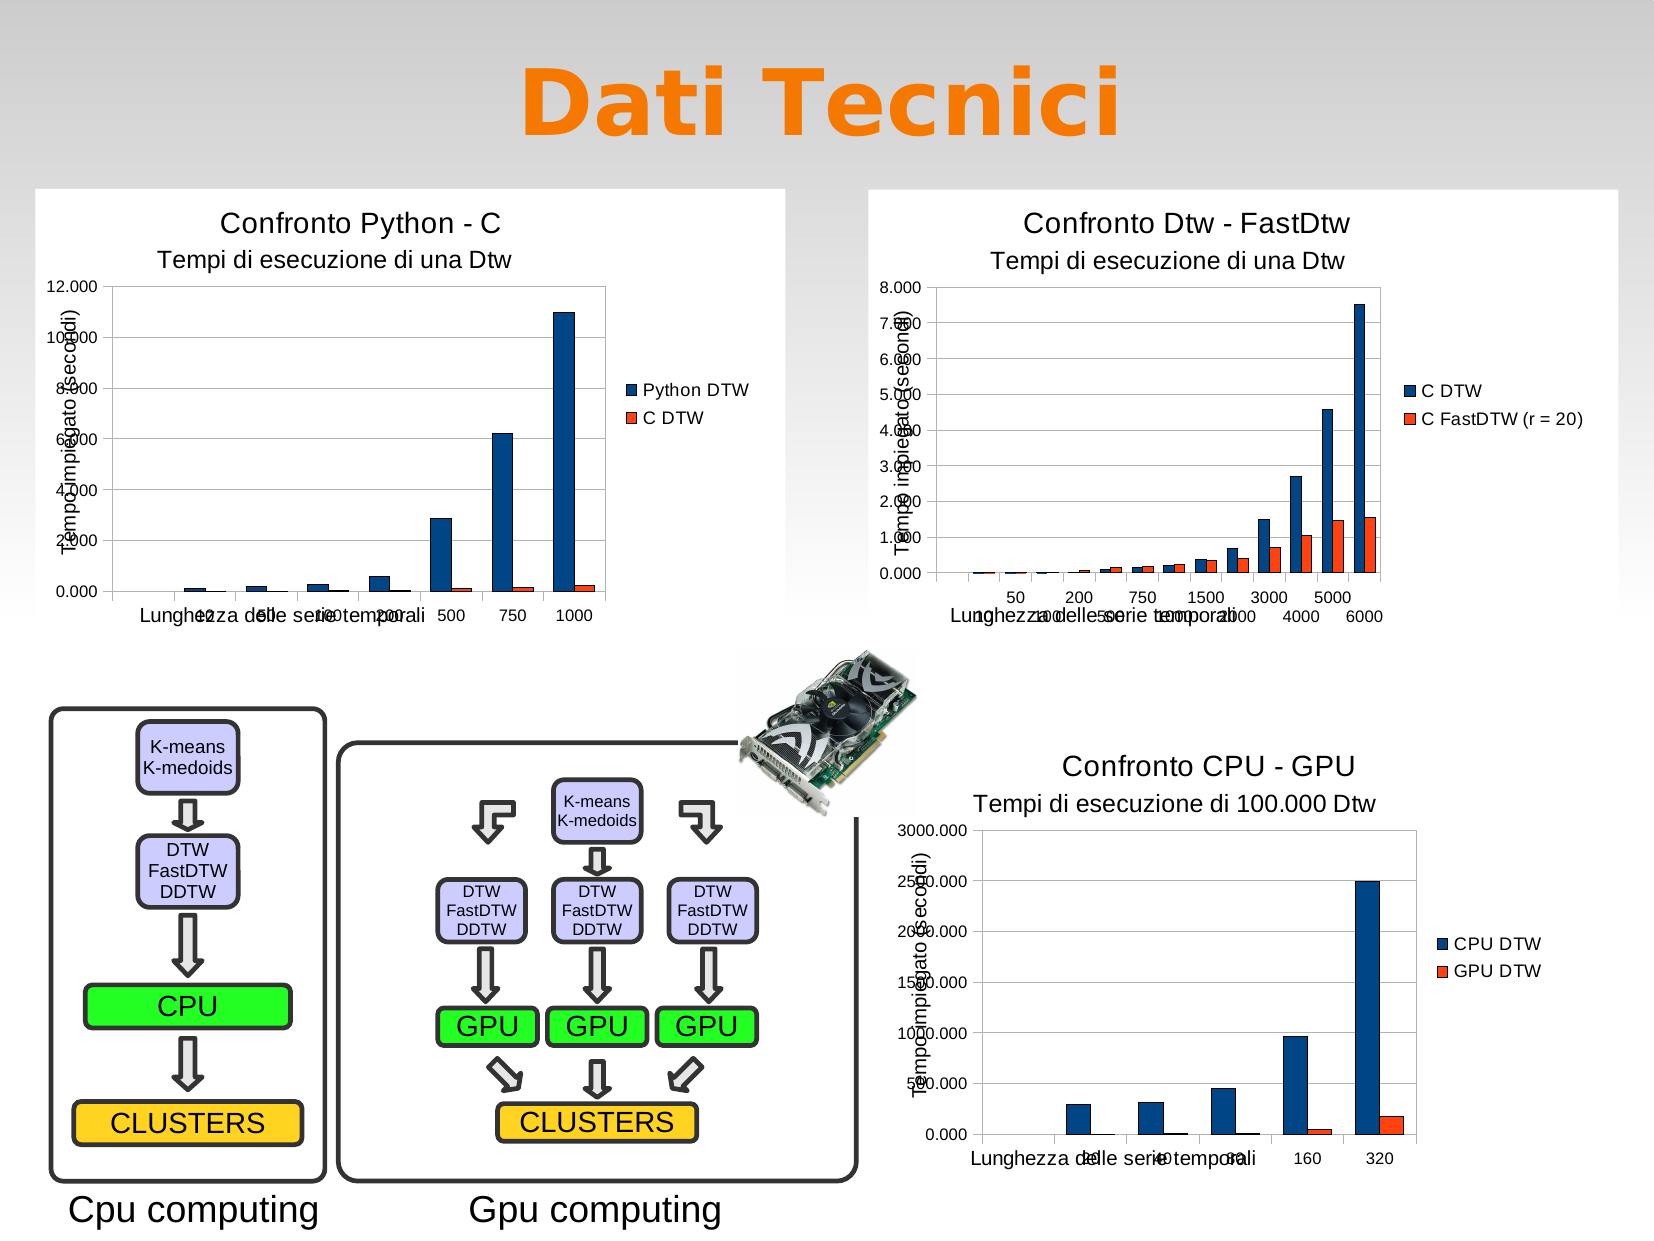

# Dati Tecnici
### Chart: Confronto Python - C
Tempi di esecuzione di una Dtw
| Category | Python DTW | C DTW |
|---|---|---|
| None | None | None |
| 10 | 0.106 | 0.003 |
| 50 | 0.178 | 0.004 |
| 100 | 0.265 | 0.009 |
| 200 | 0.568 | 0.018 |
| 500 | 2.861 | 0.103 |
| 750 | 6.215 | 0.136 |
| 1000 | 10.966 | 0.213 |
### Chart: Confronto Dtw - FastDtw
Tempi di esecuzione di una Dtw
| Category | C DTW | C FastDTW (r = 20) |
|---|---|---|
| None | None | None |
| 10 | 0.003 | 0.003 |
| 50 | 0.004 | 0.004 |
| 100 | 0.009 | 0.02 |
| 200 | 0.018 | 0.058 |
| 500 | 0.103 | 0.153 |
| 750 | 0.136 | 0.166 |
| 1000 | 0.213 | 0.226 |
| 1500 | 0.383 | 0.352 |
| 2000 | 0.677 | 0.397 |
| 3000 | 1.506 | 0.7 |
| 4000 | 2.7 | 1.033 |
| 5000 | 4.575 | 1.474 |
| 6000 | 7.524 | 1.548 |
K-means
K-medoids
### Chart: Confronto CPU - GPU
Tempi di esecuzione di 100.000 Dtw
| Category | CPU DTW | GPU DTW |
|---|---|---|
| None | None | None |
| 20 | 291.69 | 1.52 |
| 40 | 309.82 | 4.09 |
| 80 | 447.79 | 13.62 |
| 160 | 967.29 | 46.46 |
| 320 | 2488.6 | 175.07 |
K-means
K-medoids
DTW
FastDTW
DDTW
DTW
FastDTW
DDTW
DTW
FastDTW
DDTW
GPU
GPU
GPU
CLUSTERS
DTW
FastDTW
DDTW
CPU
CLUSTERS
Cpu computing		 Gpu computing